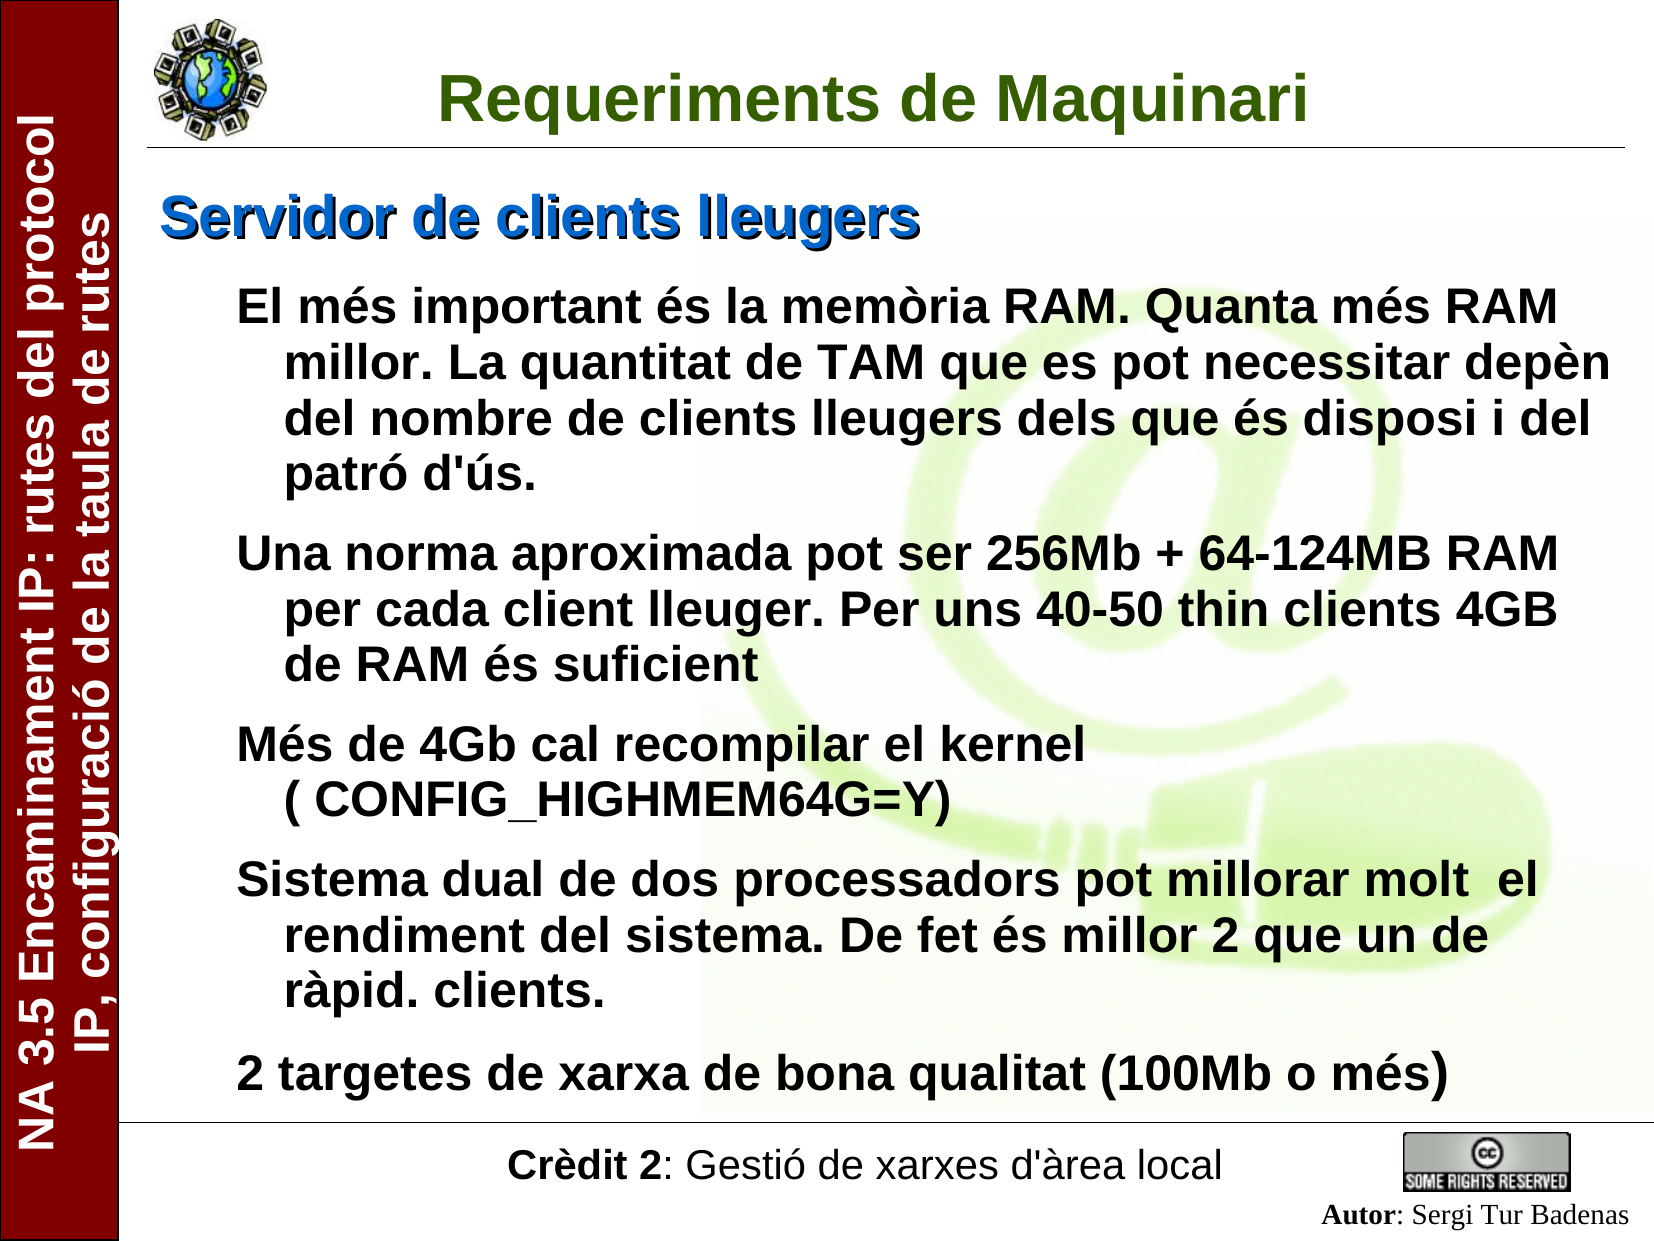

# Requeriments de Maquinari
Servidor de clients lleugers
El més important és la memòria RAM. Quanta més RAM millor. La quantitat de TAM que es pot necessitar depèn del nombre de clients lleugers dels que és disposi i del patró d'ús.
Una norma aproximada pot ser 256Mb + 64-124MB RAM per cada client lleuger. Per uns 40-50 thin clients 4GB de RAM és suficient
Més de 4Gb cal recompilar el kernel ( CONFIG_HIGHMEM64G=Y)
Sistema dual de dos processadors pot millorar molt el rendiment del sistema. De fet és millor 2 que un de ràpid. clients.
2 targetes de xarxa de bona qualitat (100Mb o més)